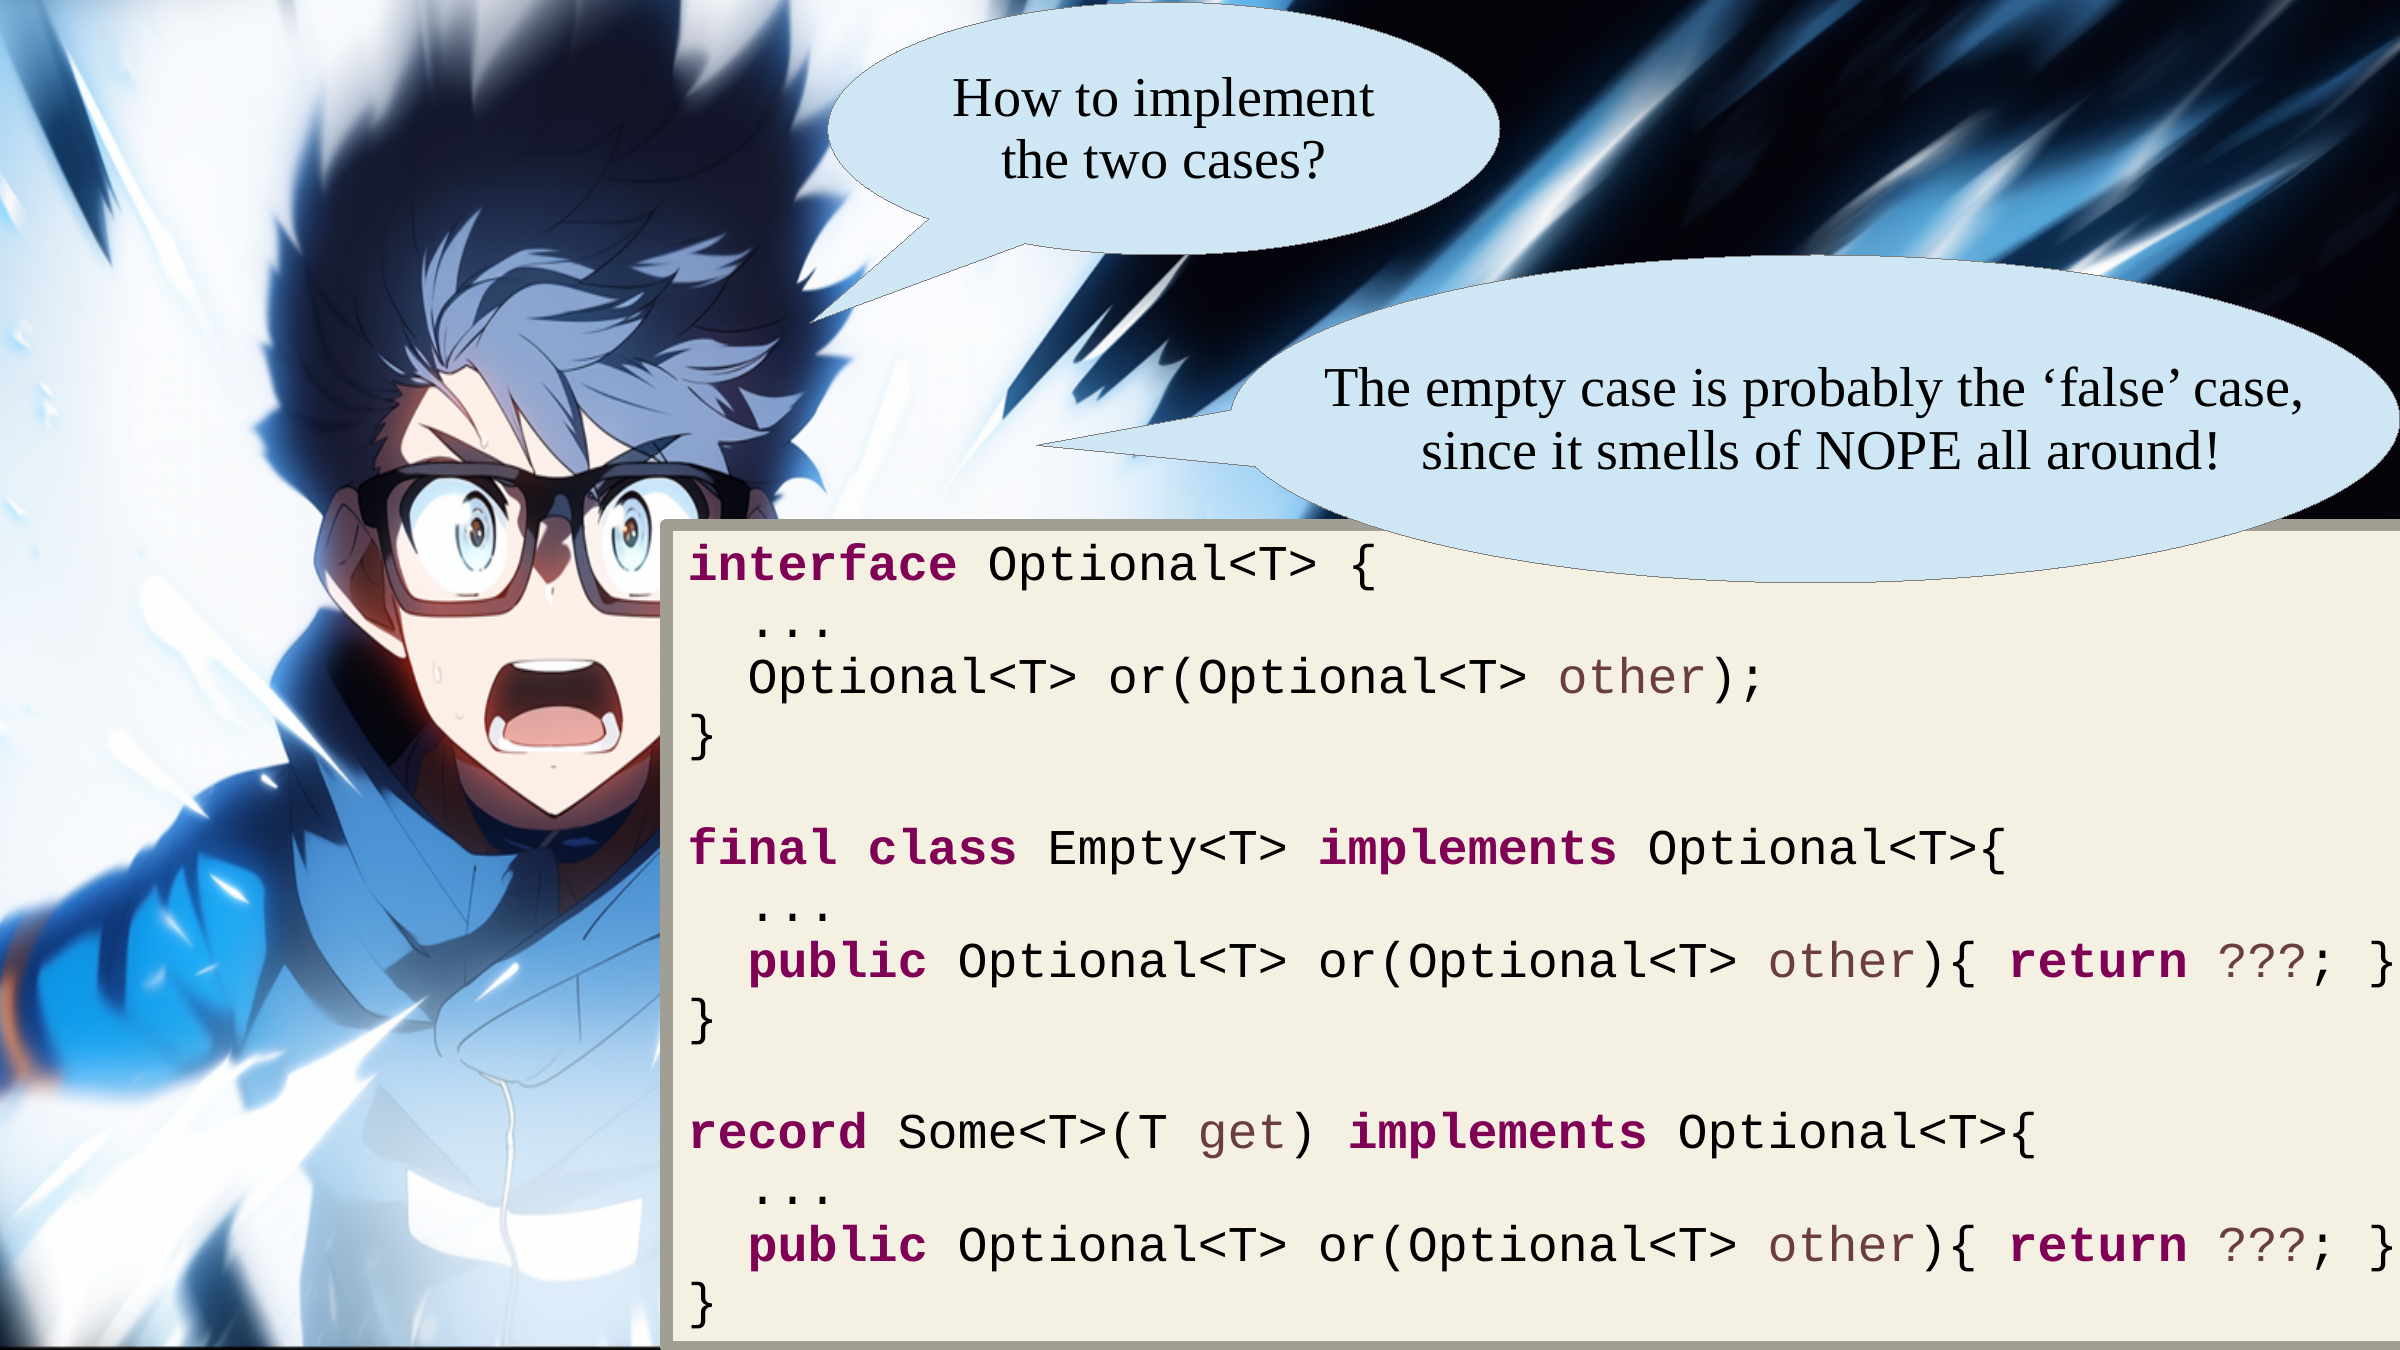

How to implement
the two cases?
The empty case is probably the ‘false’ case,
 since it smells of NOPE all around!
interface Optional<T> {
 ...
 Optional<T> or(Optional<T> other);
}
final class Empty<T> implements Optional<T>{
 ...
 public Optional<T> or(Optional<T> other){ return ???; }
}
record Some<T>(T get) implements Optional<T>{
 ...
 public Optional<T> or(Optional<T> other){ return ???; }
}